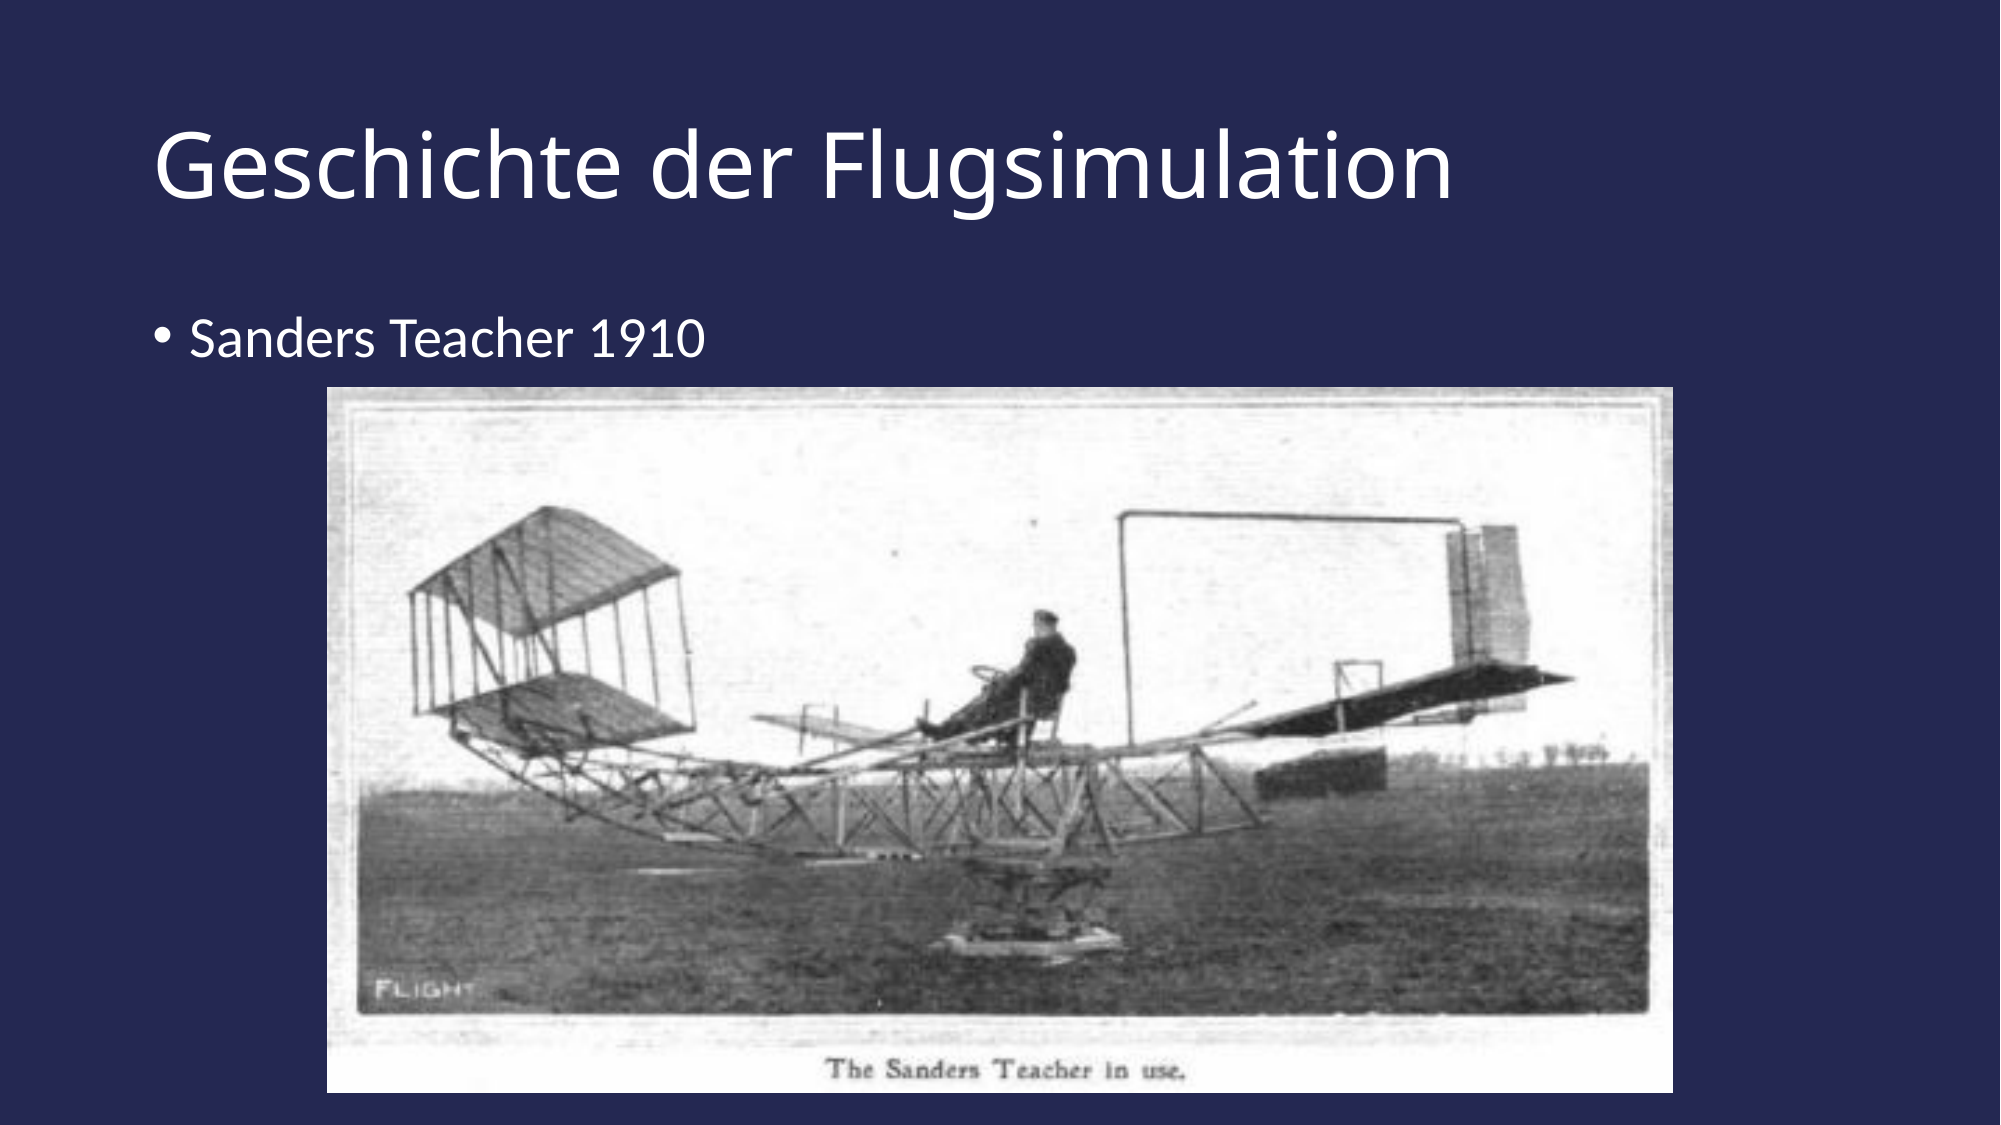

# Geschichte der Flugsimulation
Sanders Teacher 1910